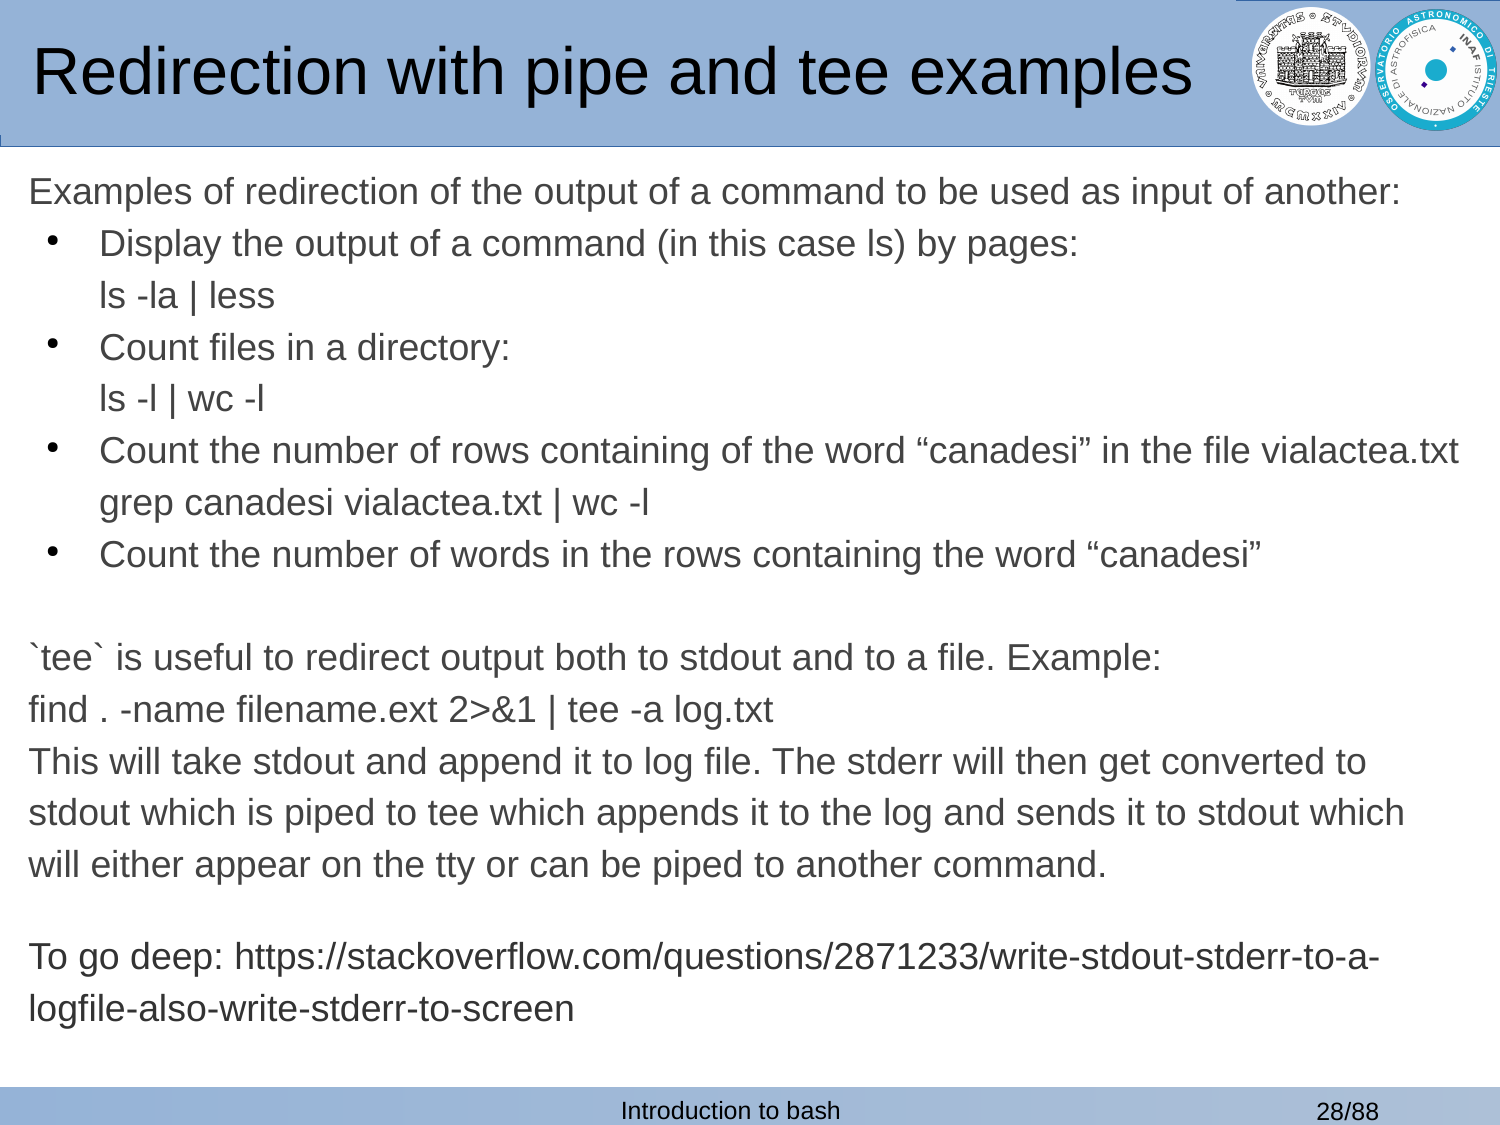

# Traditional service delivery
Redirection with pipe and tee examples
Examples of redirection of the output of a command to be used as input of another:
Display the output of a command (in this case ls) by pages:
ls -la | less
Count files in a directory:
ls -l | wc -l
Count the number of rows containing of the word “canadesi” in the file vialactea.txt
grep canadesi vialactea.txt | wc -l
Count the number of words in the rows containing the word “canadesi”
`tee` is useful to redirect output both to stdout and to a file. Example:
find . -name filename.ext 2>&1 | tee -a log.txt
This will take stdout and append it to log file. The stderr will then get converted to stdout which is piped to tee which appends it to the log and sends it to stdout which will either appear on the tty or can be piped to another command.
To go deep: https://stackoverflow.com/questions/2871233/write-stdout-stderr-to-a-logfile-also-write-stderr-to-screen